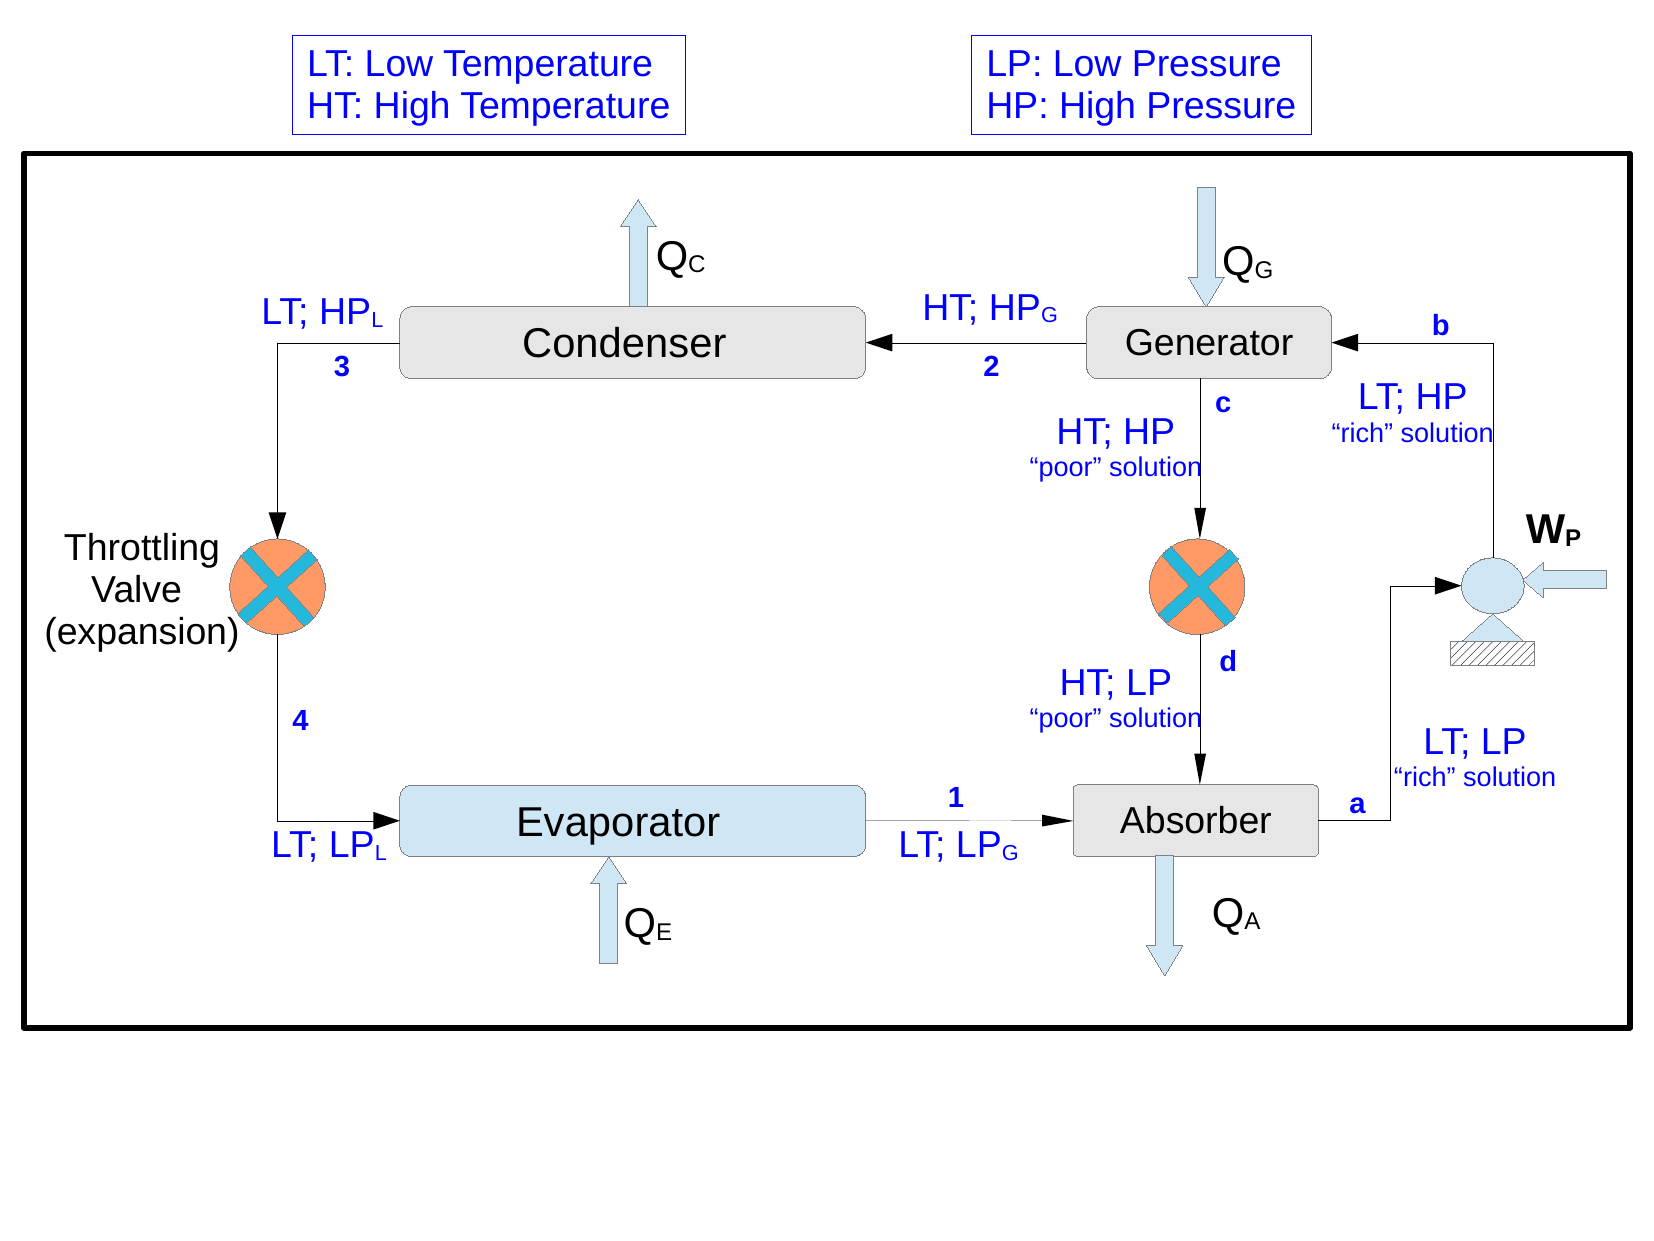

LT: Low Temperature
HT: High Temperature
LP: Low Pressure
HP: High Pressure
QC
QG
HT; HPG
LT; HPL
b
Generator
Condenser
3
2
LT; HP
“rich” solution
c
HT; HP
“poor” solution
WP
Throttling
Valve
(expansion)
d
HT; LP
“poor” solution
4
LT; LP
“rich” solution
1
a
Absorber
Evaporator
LT; LPL
LT; LPG
QA
QE